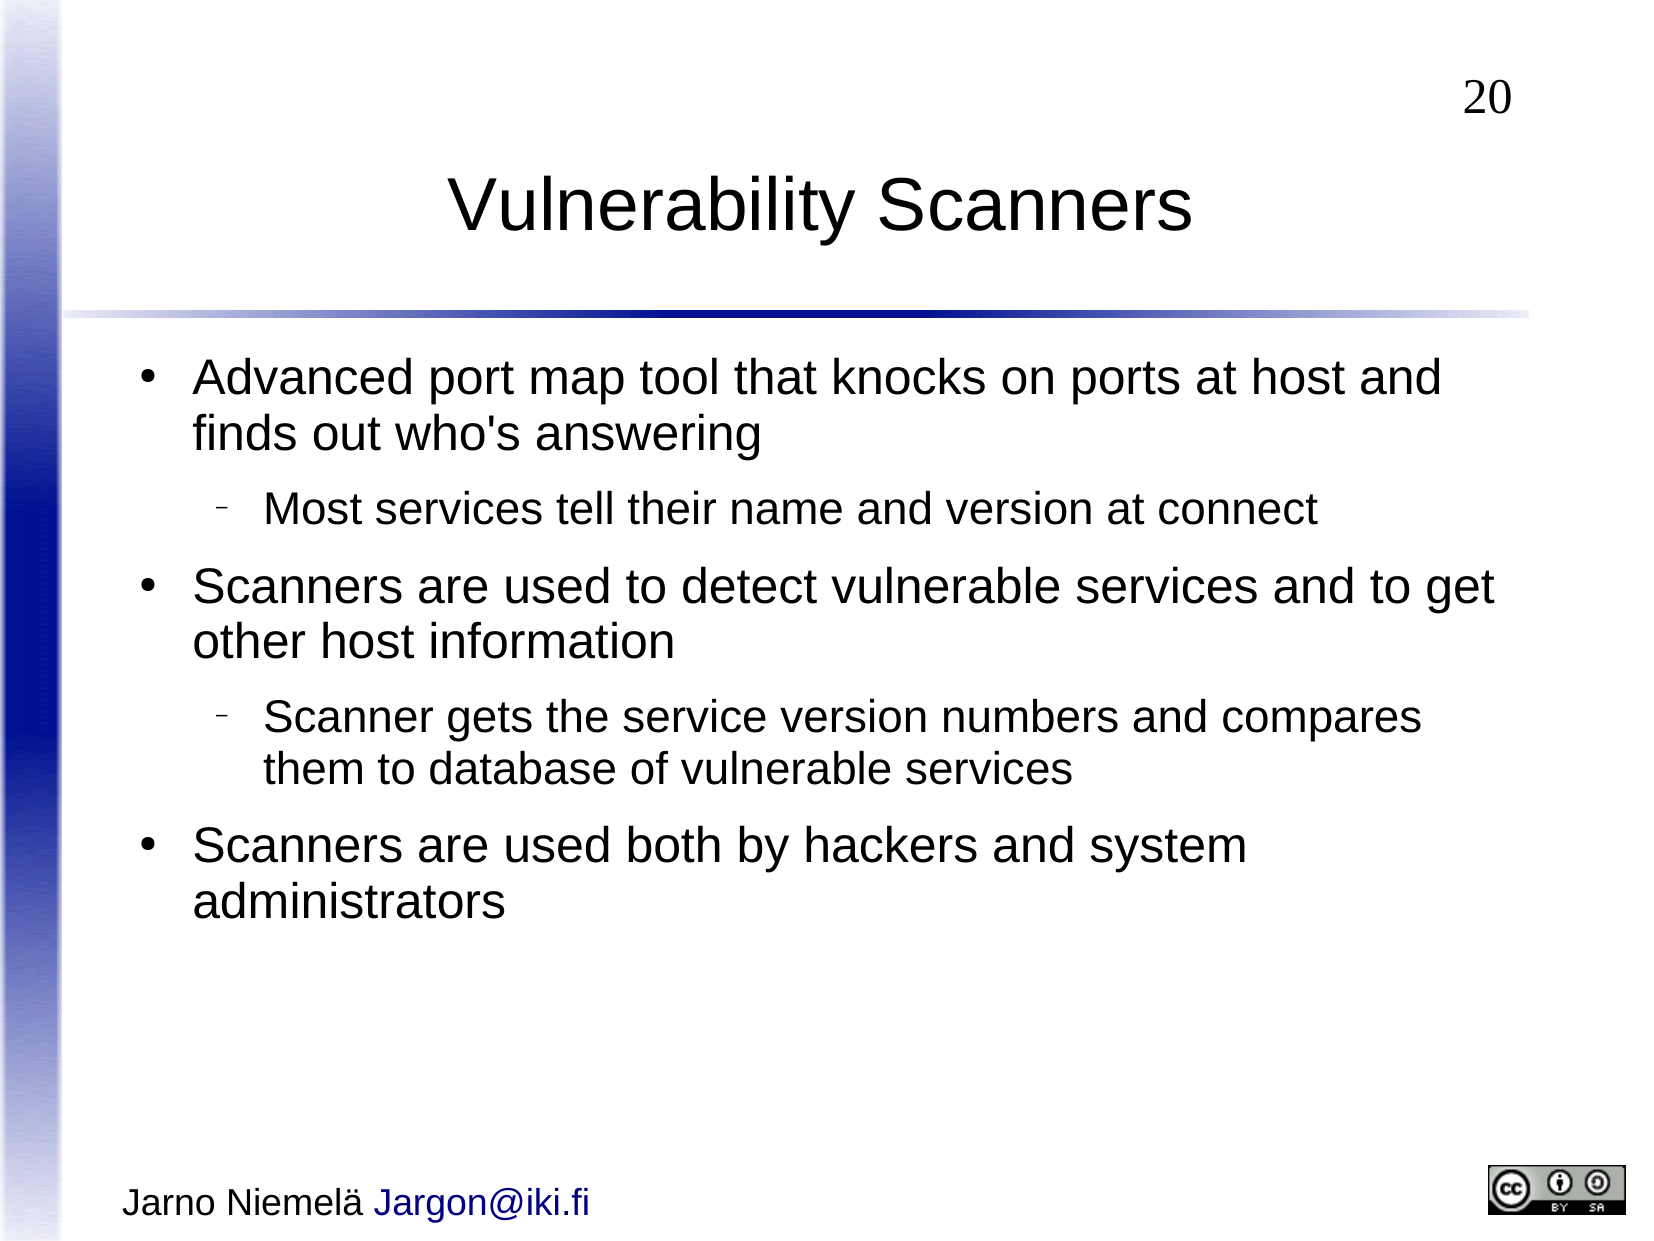

# Vulnerability Scanners
Advanced port map tool that knocks on ports at host and finds out who's answering
Most services tell their name and version at connect
Scanners are used to detect vulnerable services and to get other host information
Scanner gets the service version numbers and compares them to database of vulnerable services
Scanners are used both by hackers and system administrators